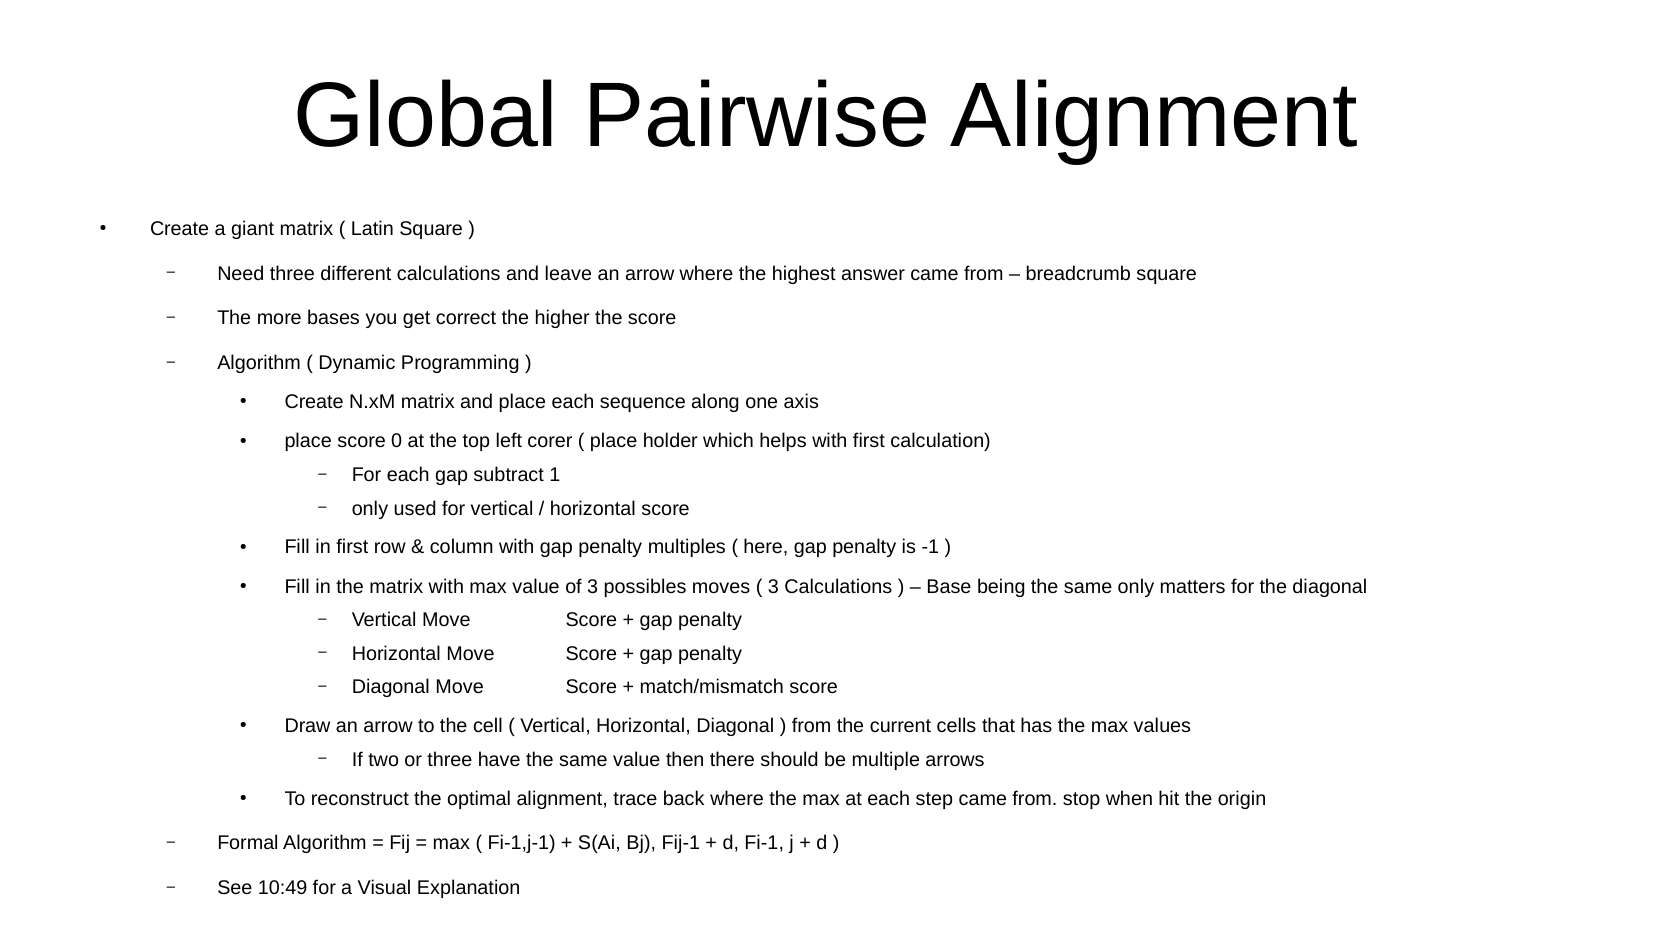

# Global Pairwise Alignment
Create a giant matrix ( Latin Square )
Need three different calculations and leave an arrow where the highest answer came from – breadcrumb square
The more bases you get correct the higher the score
Algorithm ( Dynamic Programming )
Create N.xM matrix and place each sequence along one axis
place score 0 at the top left corer ( place holder which helps with first calculation)
For each gap subtract 1
only used for vertical / horizontal score
Fill in first row & column with gap penalty multiples ( here, gap penalty is -1 )
Fill in the matrix with max value of 3 possibles moves ( 3 Calculations ) – Base being the same only matters for the diagonal
Vertical Move		Score + gap penalty
Horizontal Move		Score + gap penalty
Diagonal Move		Score + match/mismatch score
Draw an arrow to the cell ( Vertical, Horizontal, Diagonal ) from the current cells that has the max values
If two or three have the same value then there should be multiple arrows
To reconstruct the optimal alignment, trace back where the max at each step came from. stop when hit the origin
Formal Algorithm = Fij = max ( Fi-1,j-1) + S(Ai, Bj), Fij-1 + d, Fi-1, j + d )
See 10:49 for a Visual Explanation